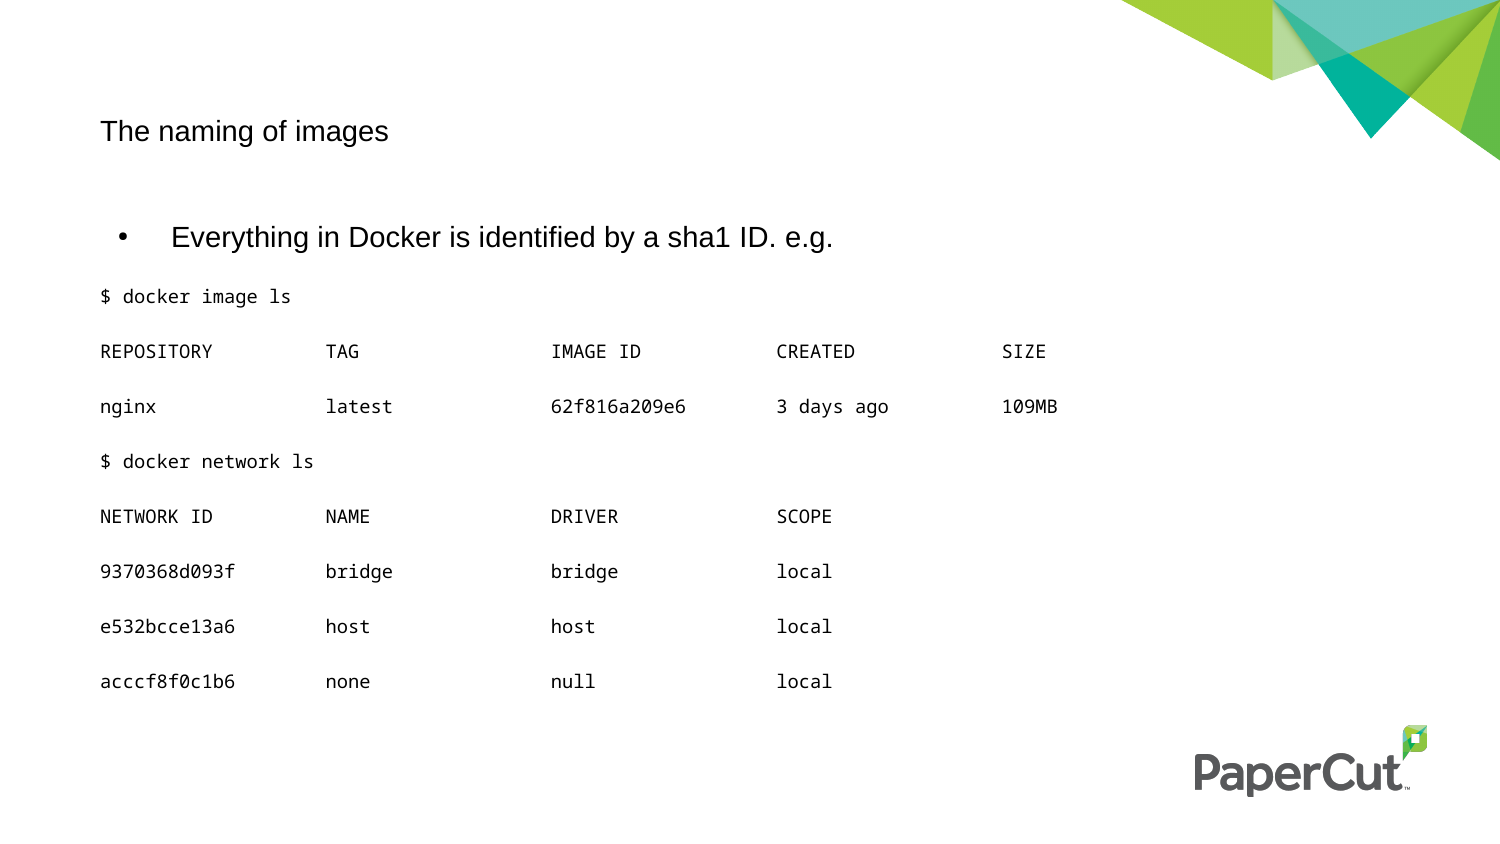

# The naming of images
Everything in Docker is identified by a sha1 ID. e.g.
$ docker image ls
REPOSITORY TAG IMAGE ID CREATED SIZE
nginx latest 62f816a209e6 3 days ago 109MB
$ docker network ls
NETWORK ID NAME DRIVER SCOPE
9370368d093f bridge bridge local
e532bcce13a6 host host local
acccf8f0c1b6 none null local